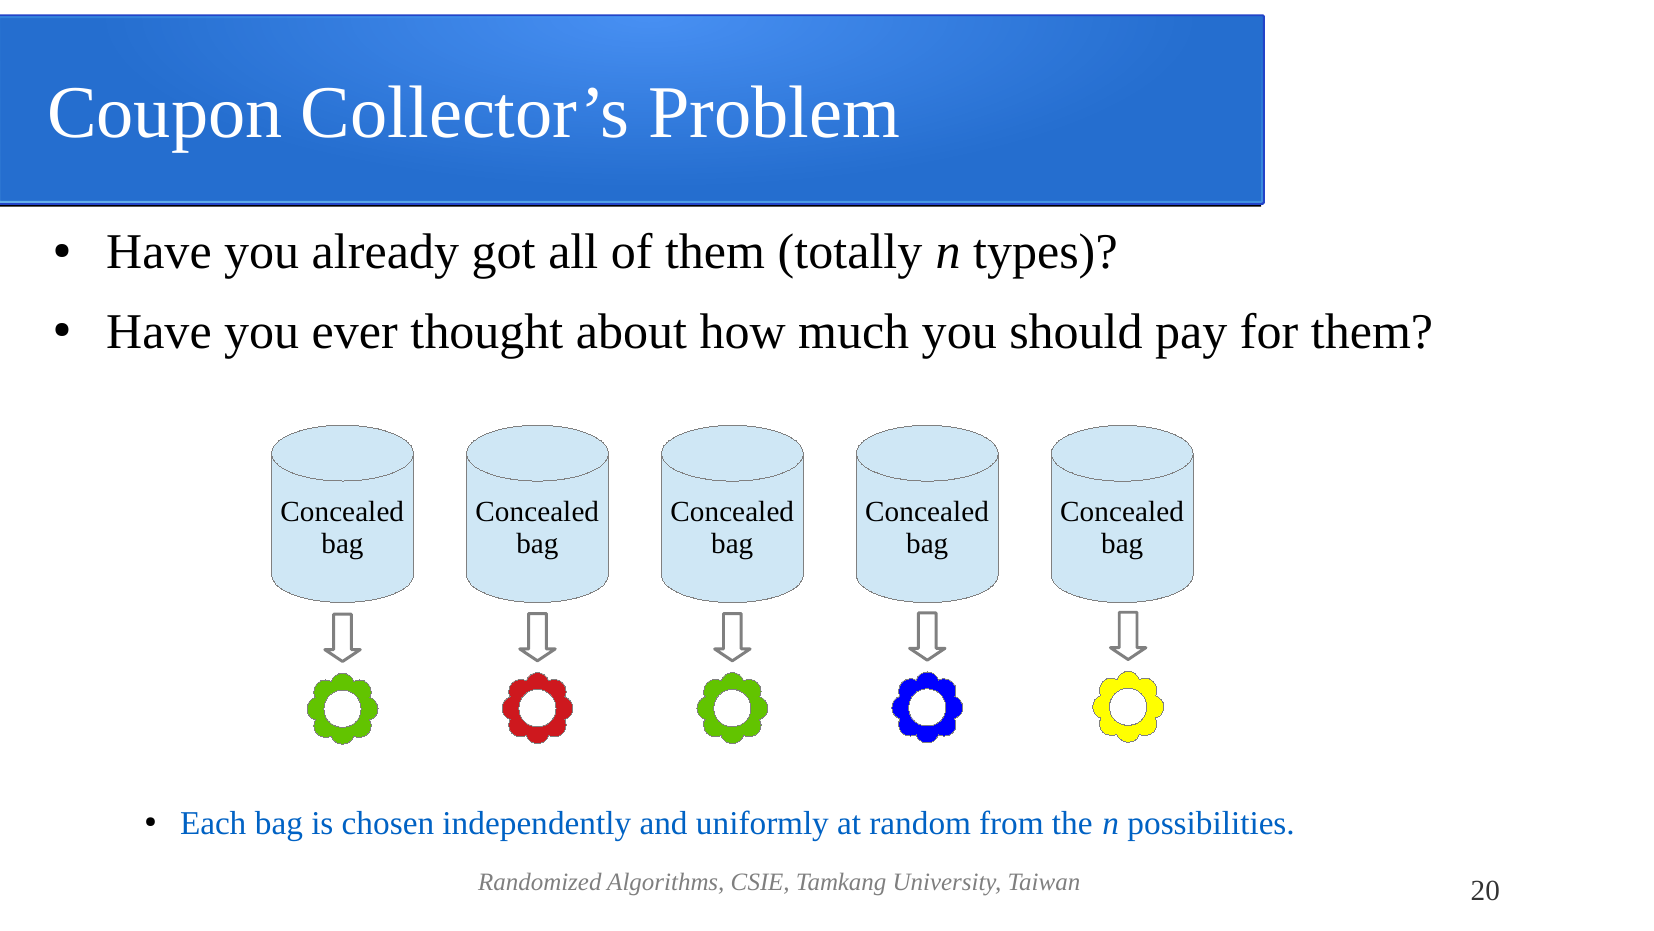

# Coupon Collector’s Problem
Have you already got all of them (totally n types)?
Have you ever thought about how much you should pay for them?
Concealed
bag
Concealed
bag
Concealed
bag
Concealed
bag
Concealed
bag
Each bag is chosen independently and uniformly at random from the n possibilities.
Randomized Algorithms, CSIE, Tamkang University, Taiwan
20